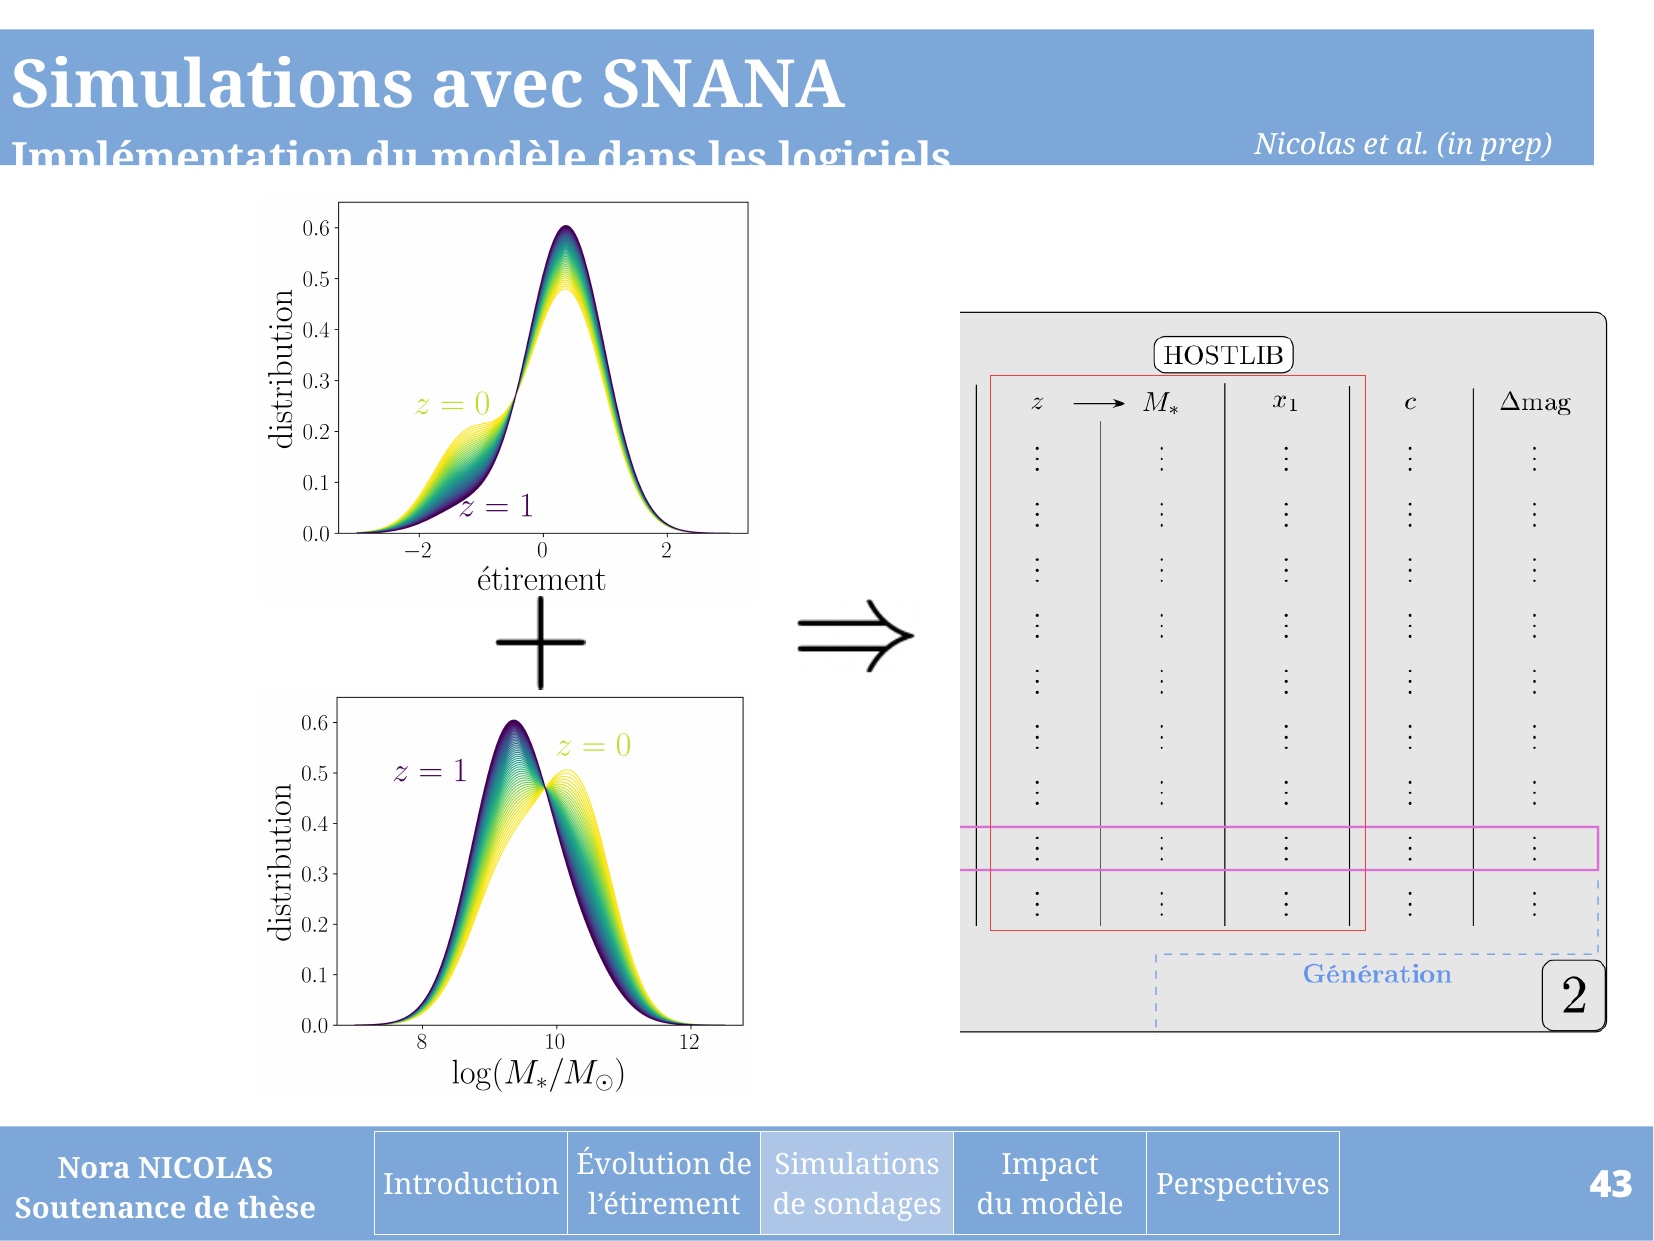

# Simulations avec SNANA Implémentation du modèle dans les logiciels
Nicolas et al. (in prep)
43
Introduction
Évolution de
l’étirement
Simulations
de sondages
Impact
du modèle
Perspectives